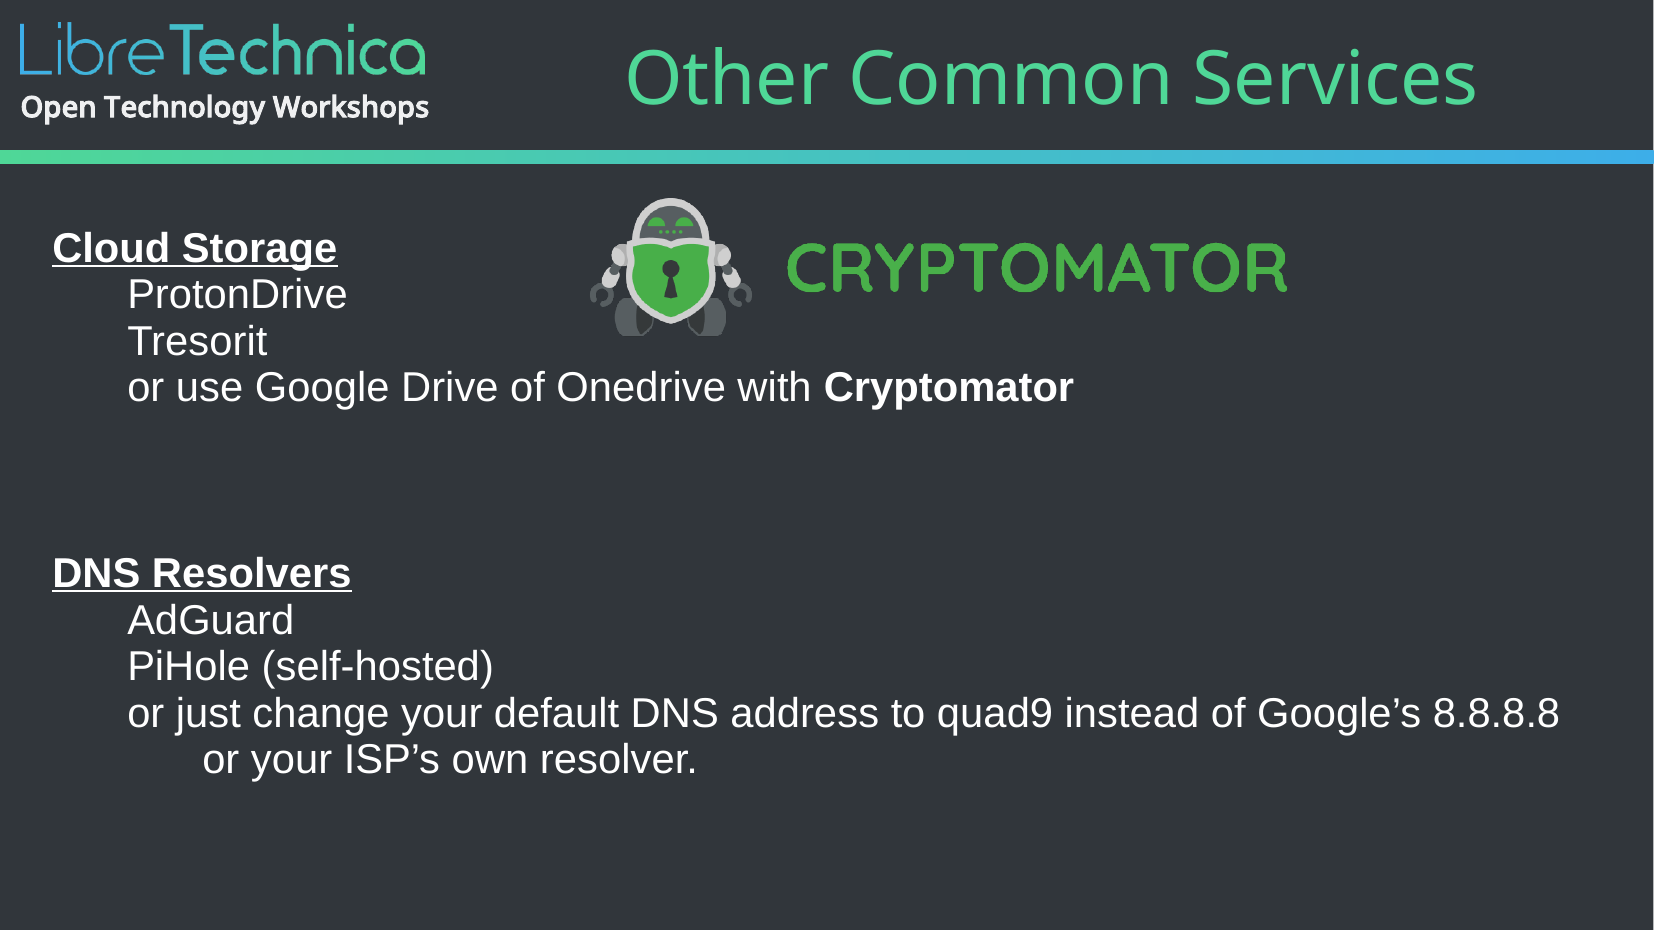

Other Common Services
# Open Technology Workshops
Cloud Storage
	ProtonDrive
	Tresorit
	or use Google Drive of Onedrive with Cryptomator
DNS Resolvers
	AdGuard
	PiHole (self-hosted)
	or just change your default DNS address to quad9 instead of Google’s 8.8.8.8 		or your ISP’s own resolver.